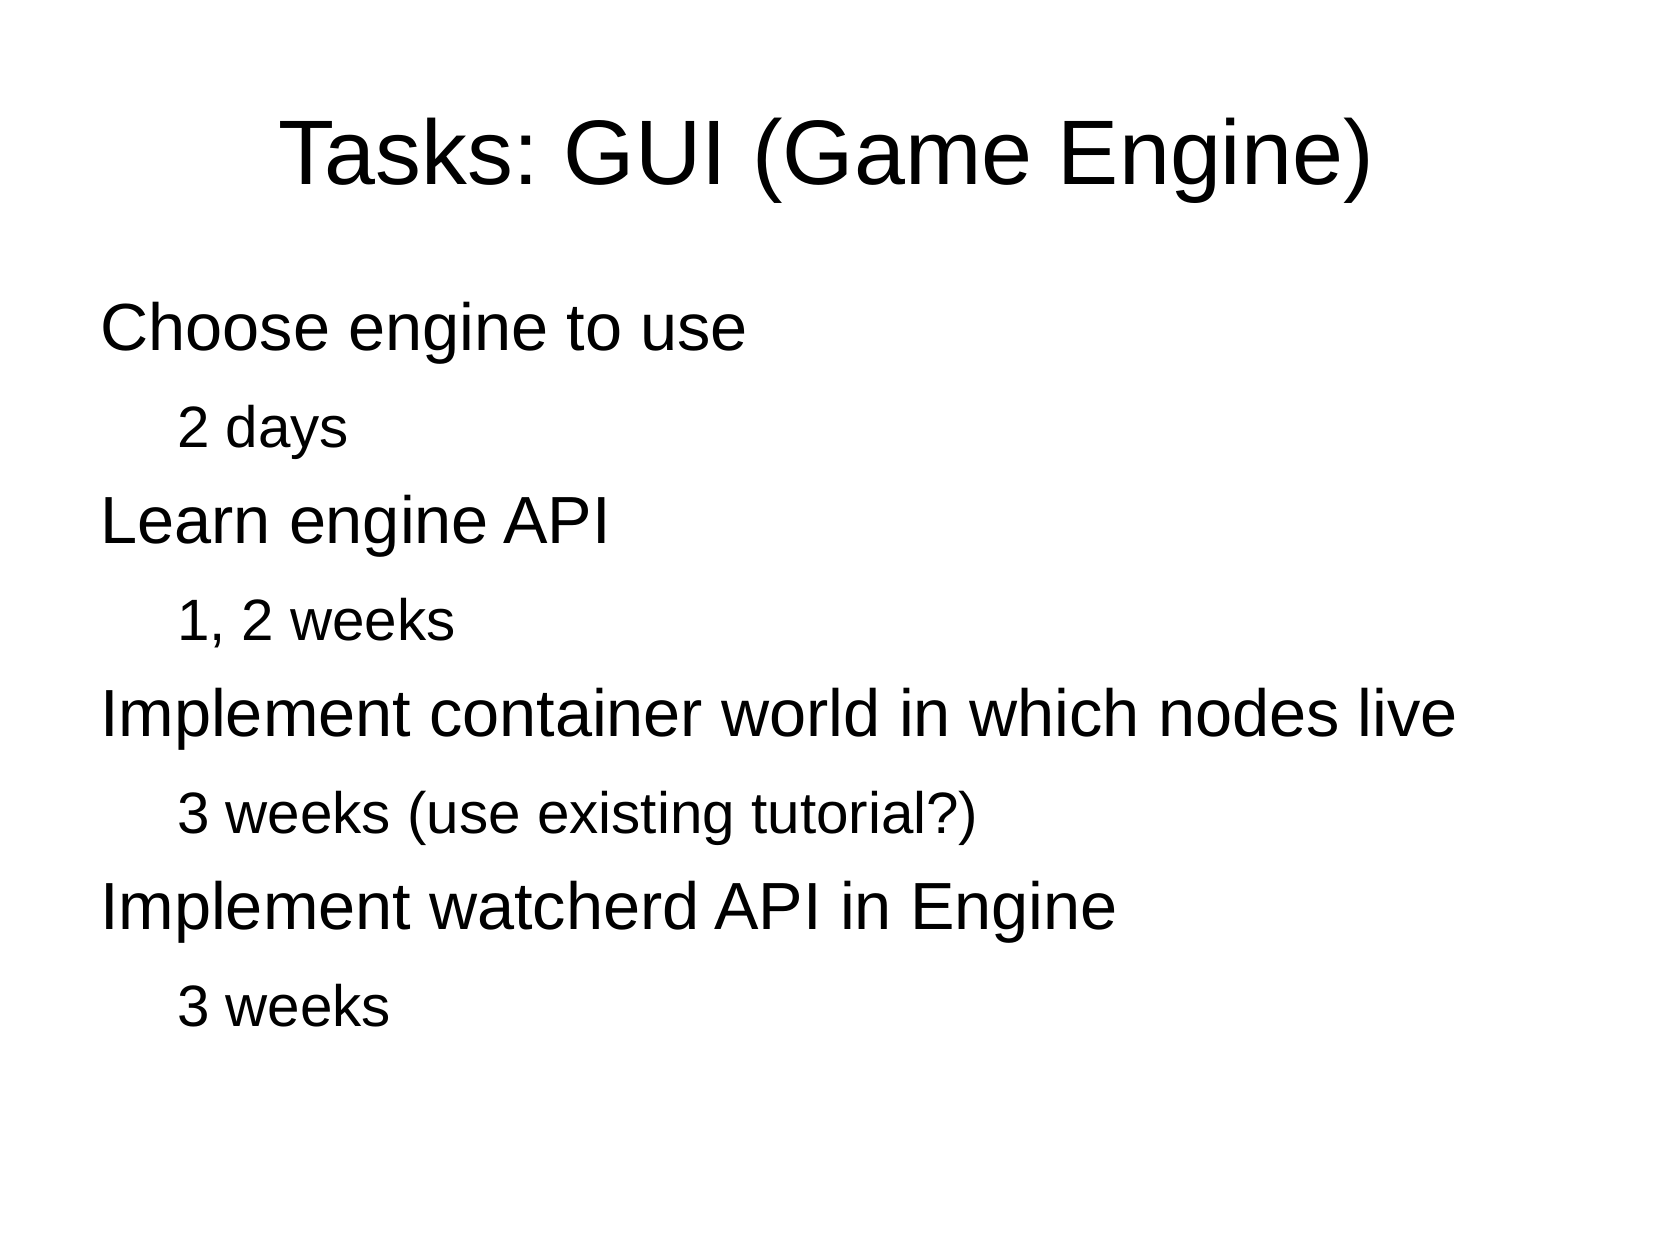

# Tasks: GUI (Game Engine)
Choose engine to use
2 days
Learn engine API
1, 2 weeks
Implement container world in which nodes live
3 weeks (use existing tutorial?)
Implement watcherd API in Engine
3 weeks